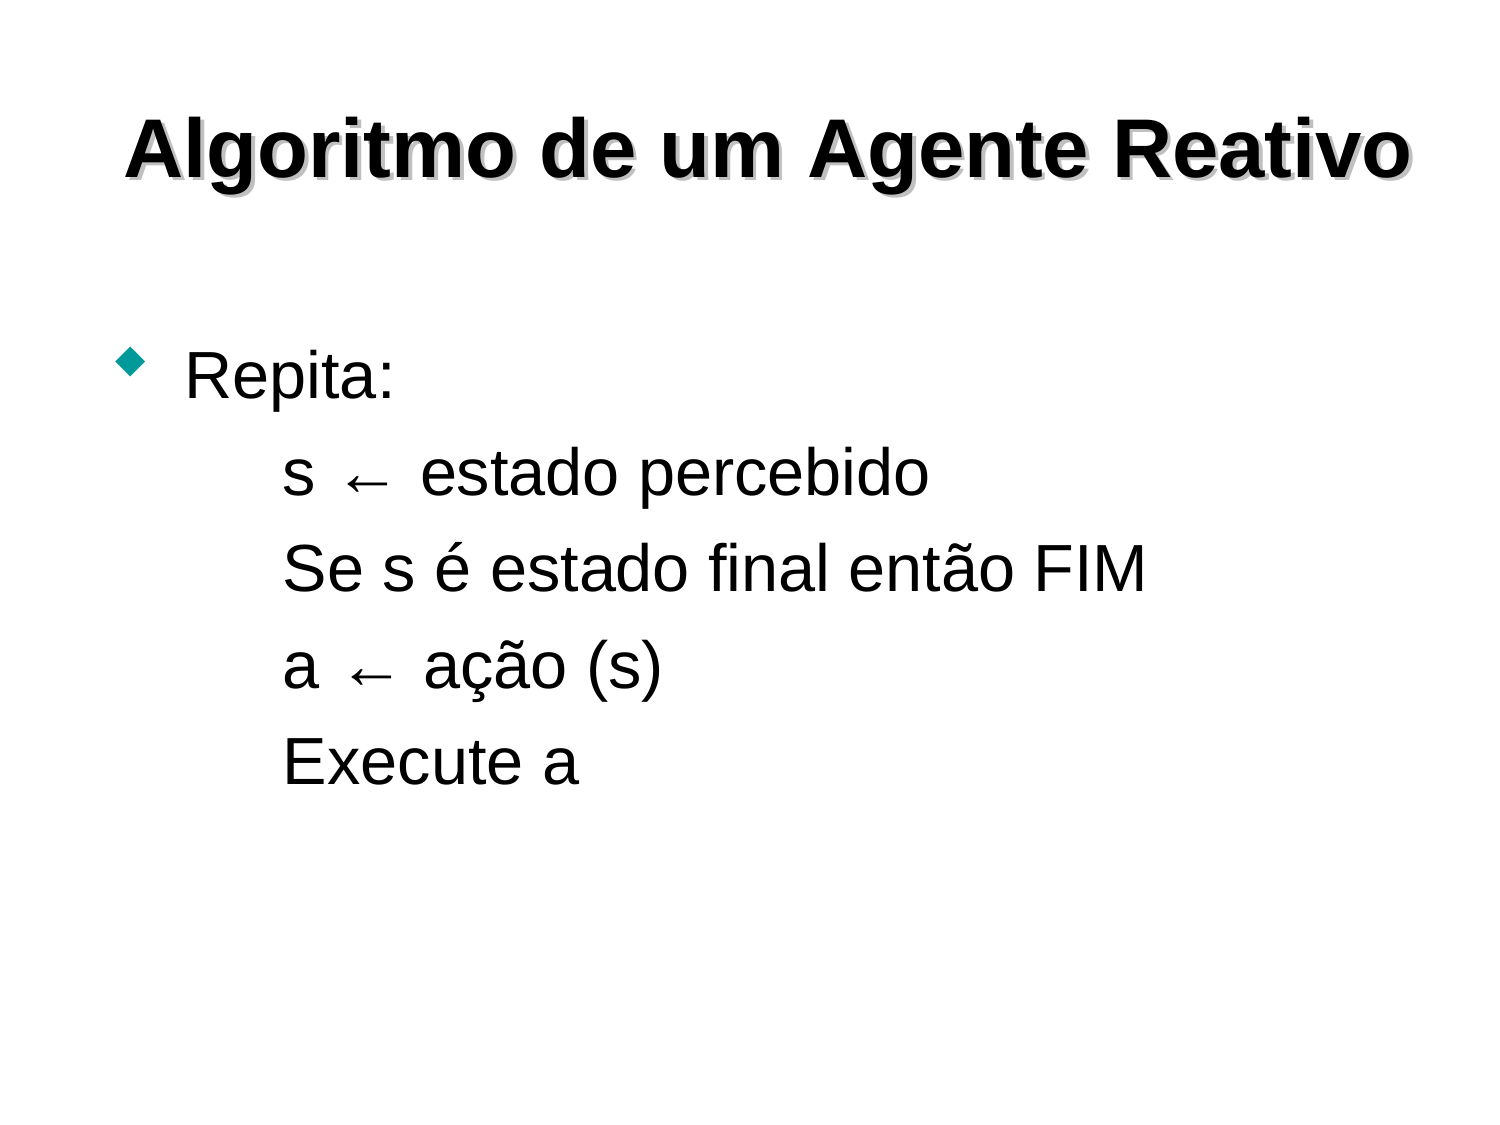

# Algoritmo de um Agente Reativo
Repita:
s ← estado percebido
Se s é estado final então FIM
a ← ação (s)
Execute a